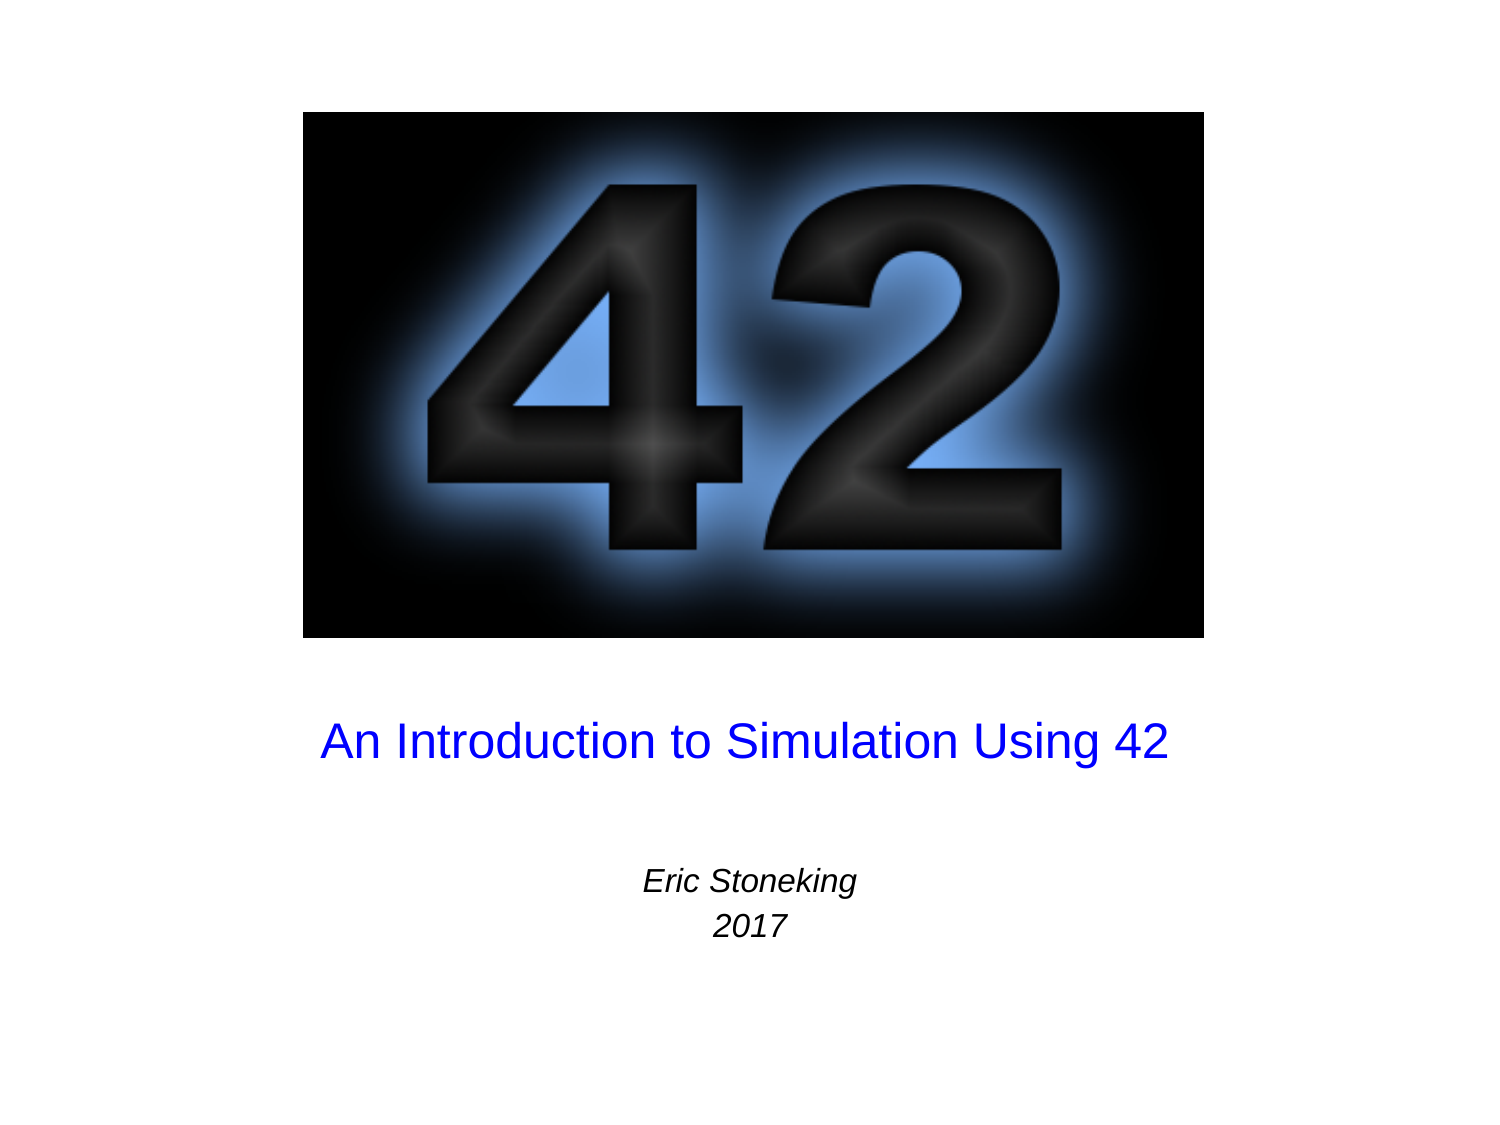

# An Introduction to Simulation Using 42
Eric Stoneking
2017